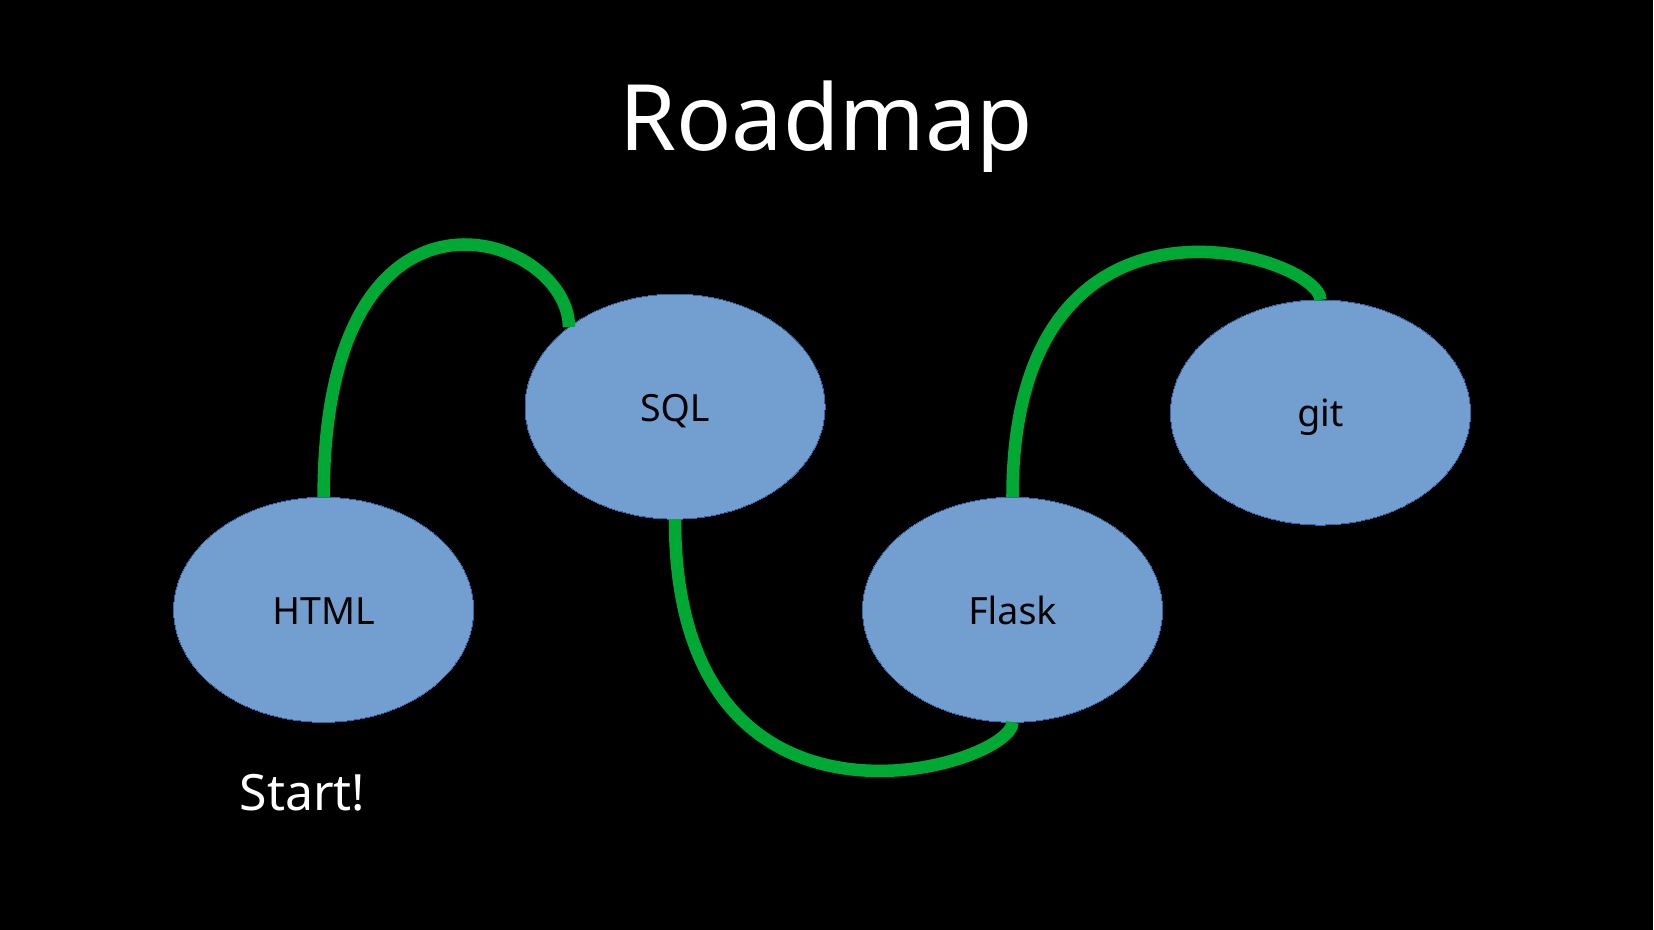

# Roadmap
SQL
git
HTML
Flask
Start!